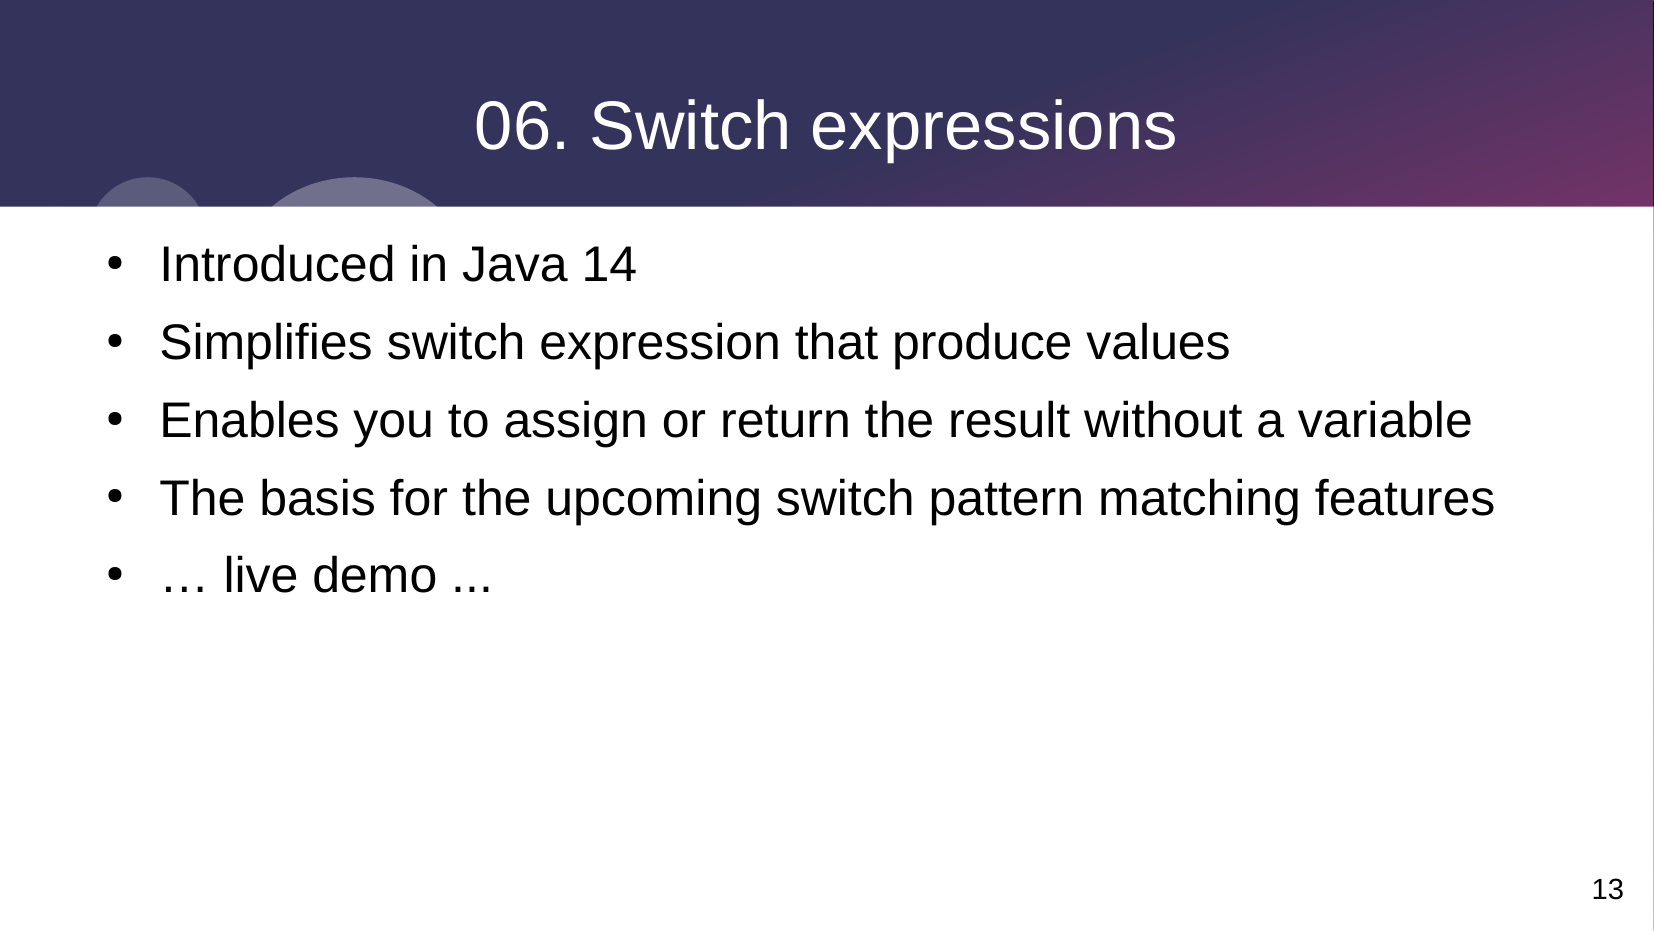

# 06. Switch expressions
Introduced in Java 14
Simplifies switch expression that produce values
Enables you to assign or return the result without a variable
The basis for the upcoming switch pattern matching features
… live demo ...